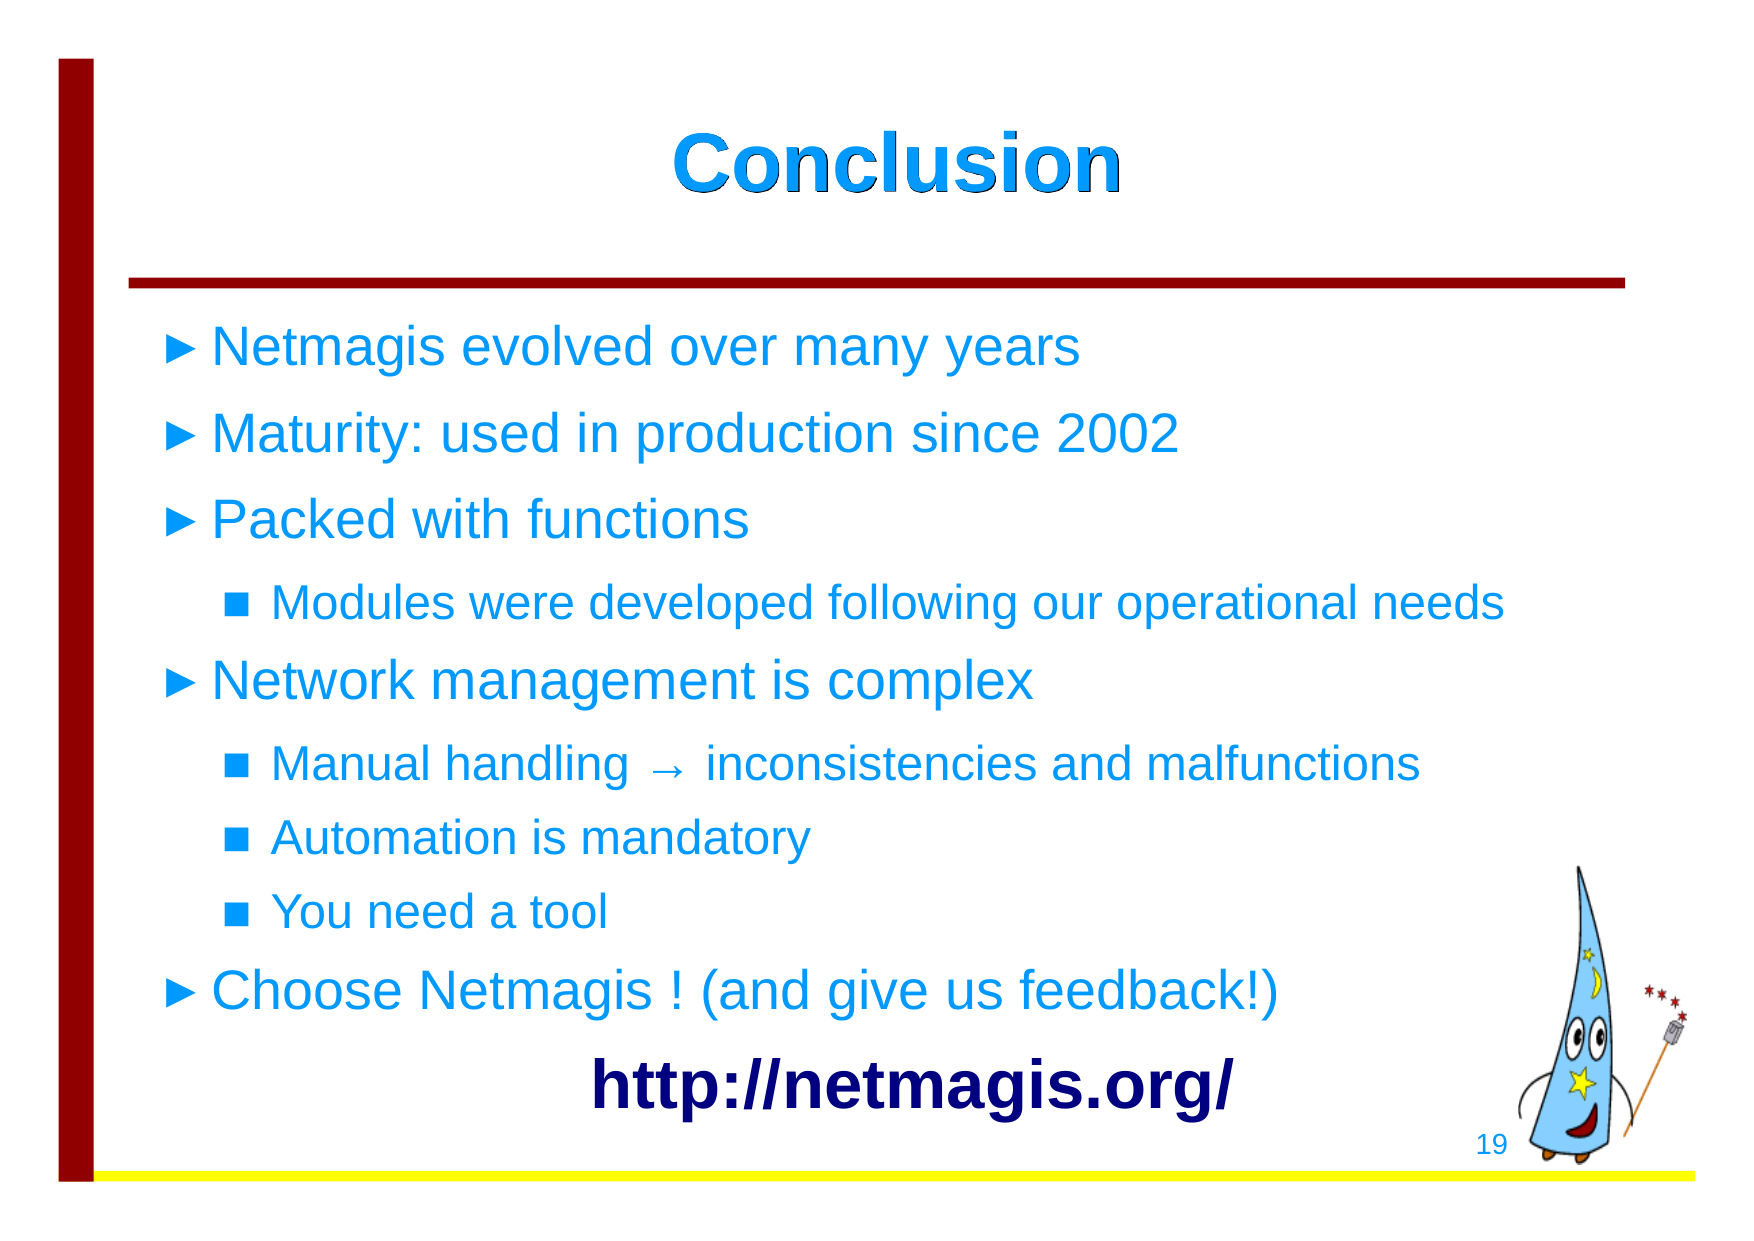

# Conclusion
Netmagis evolved over many years
Maturity: used in production since 2002
Packed with functions
Modules were developed following our operational needs
Network management is complex
Manual handling → inconsistencies and malfunctions
Automation is mandatory
You need a tool
Choose Netmagis ! (and give us feedback!)
http://netmagis.org/
19